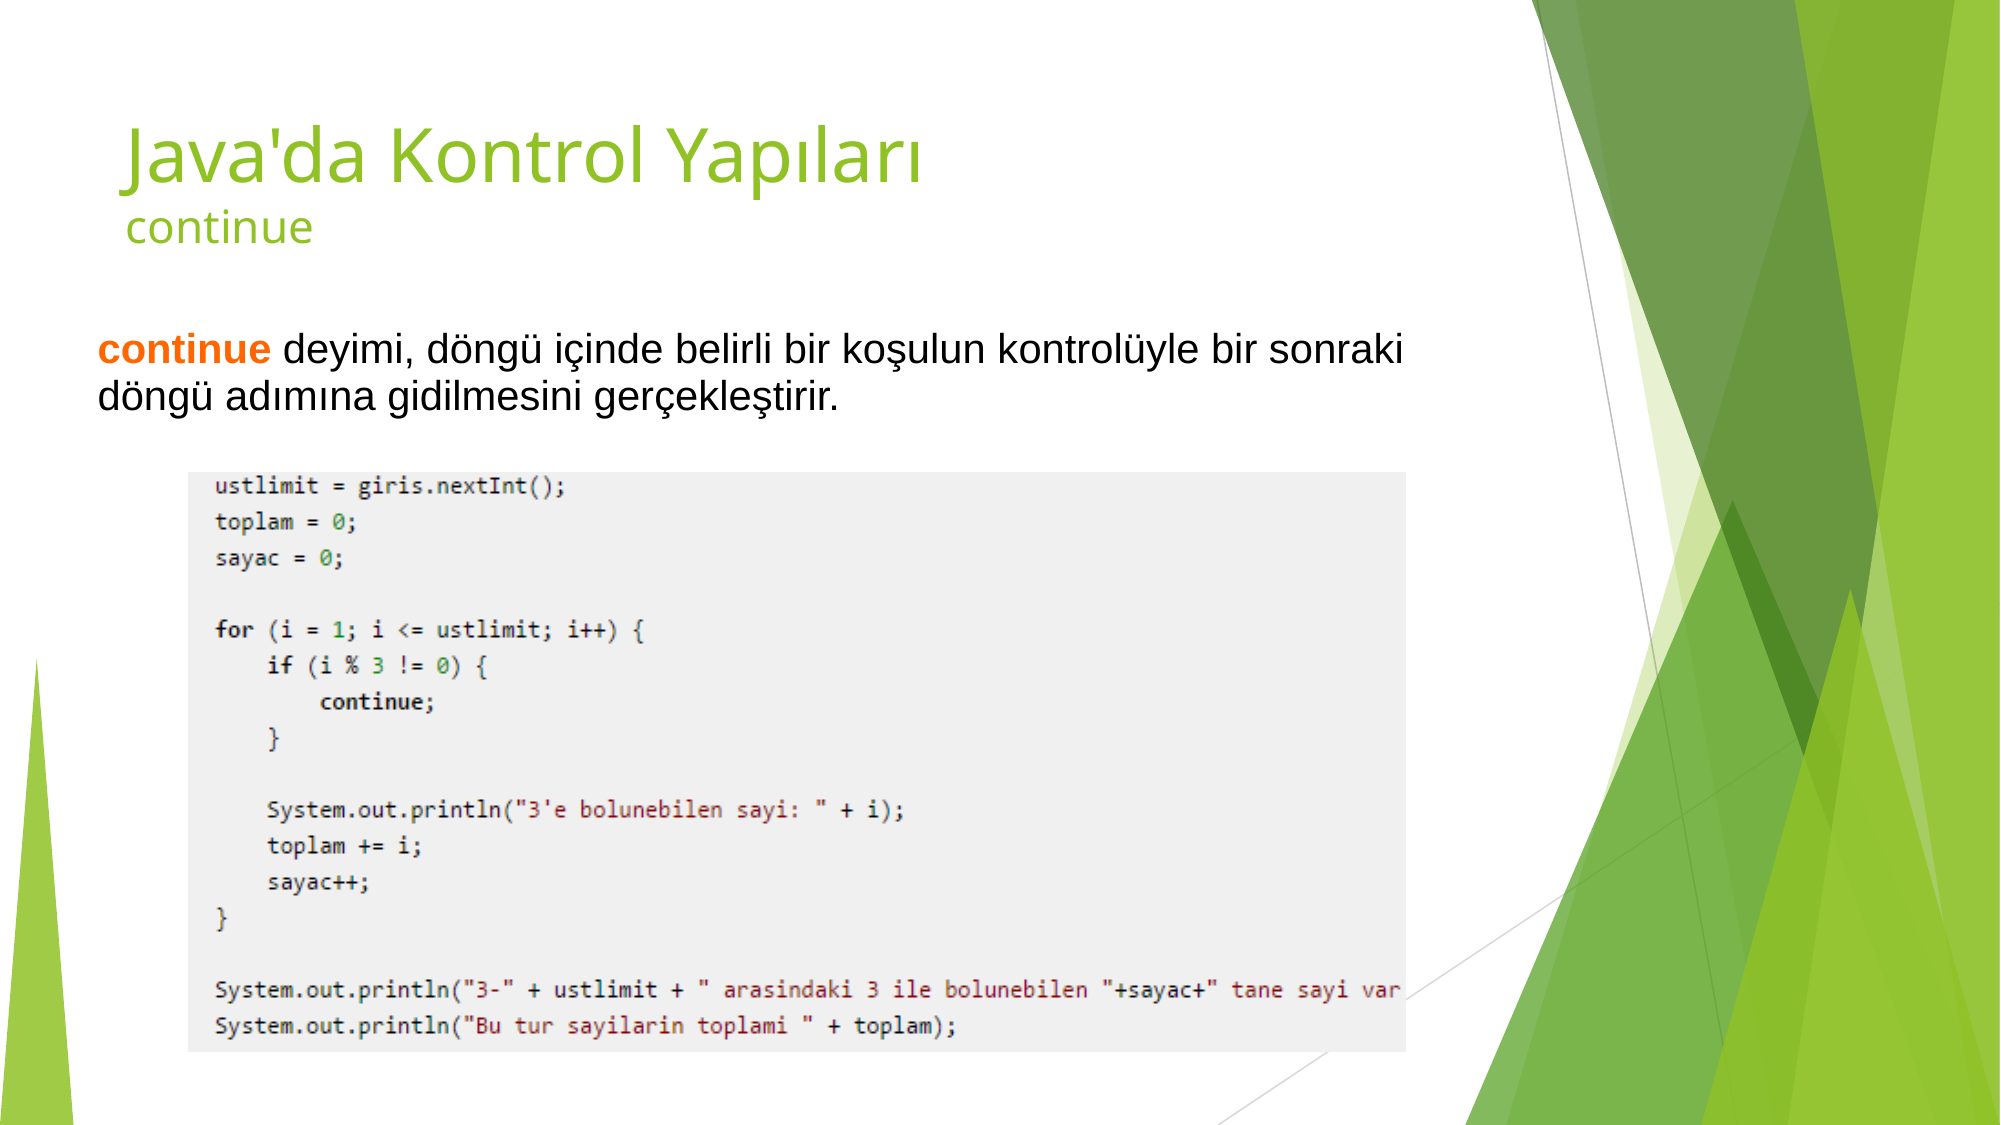

# Java'da Kontrol Yapıları continue
continue deyimi, döngü içinde belirli bir koşulun kontrolüyle bir sonraki döngü adımına gidilmesini gerçekleştirir.